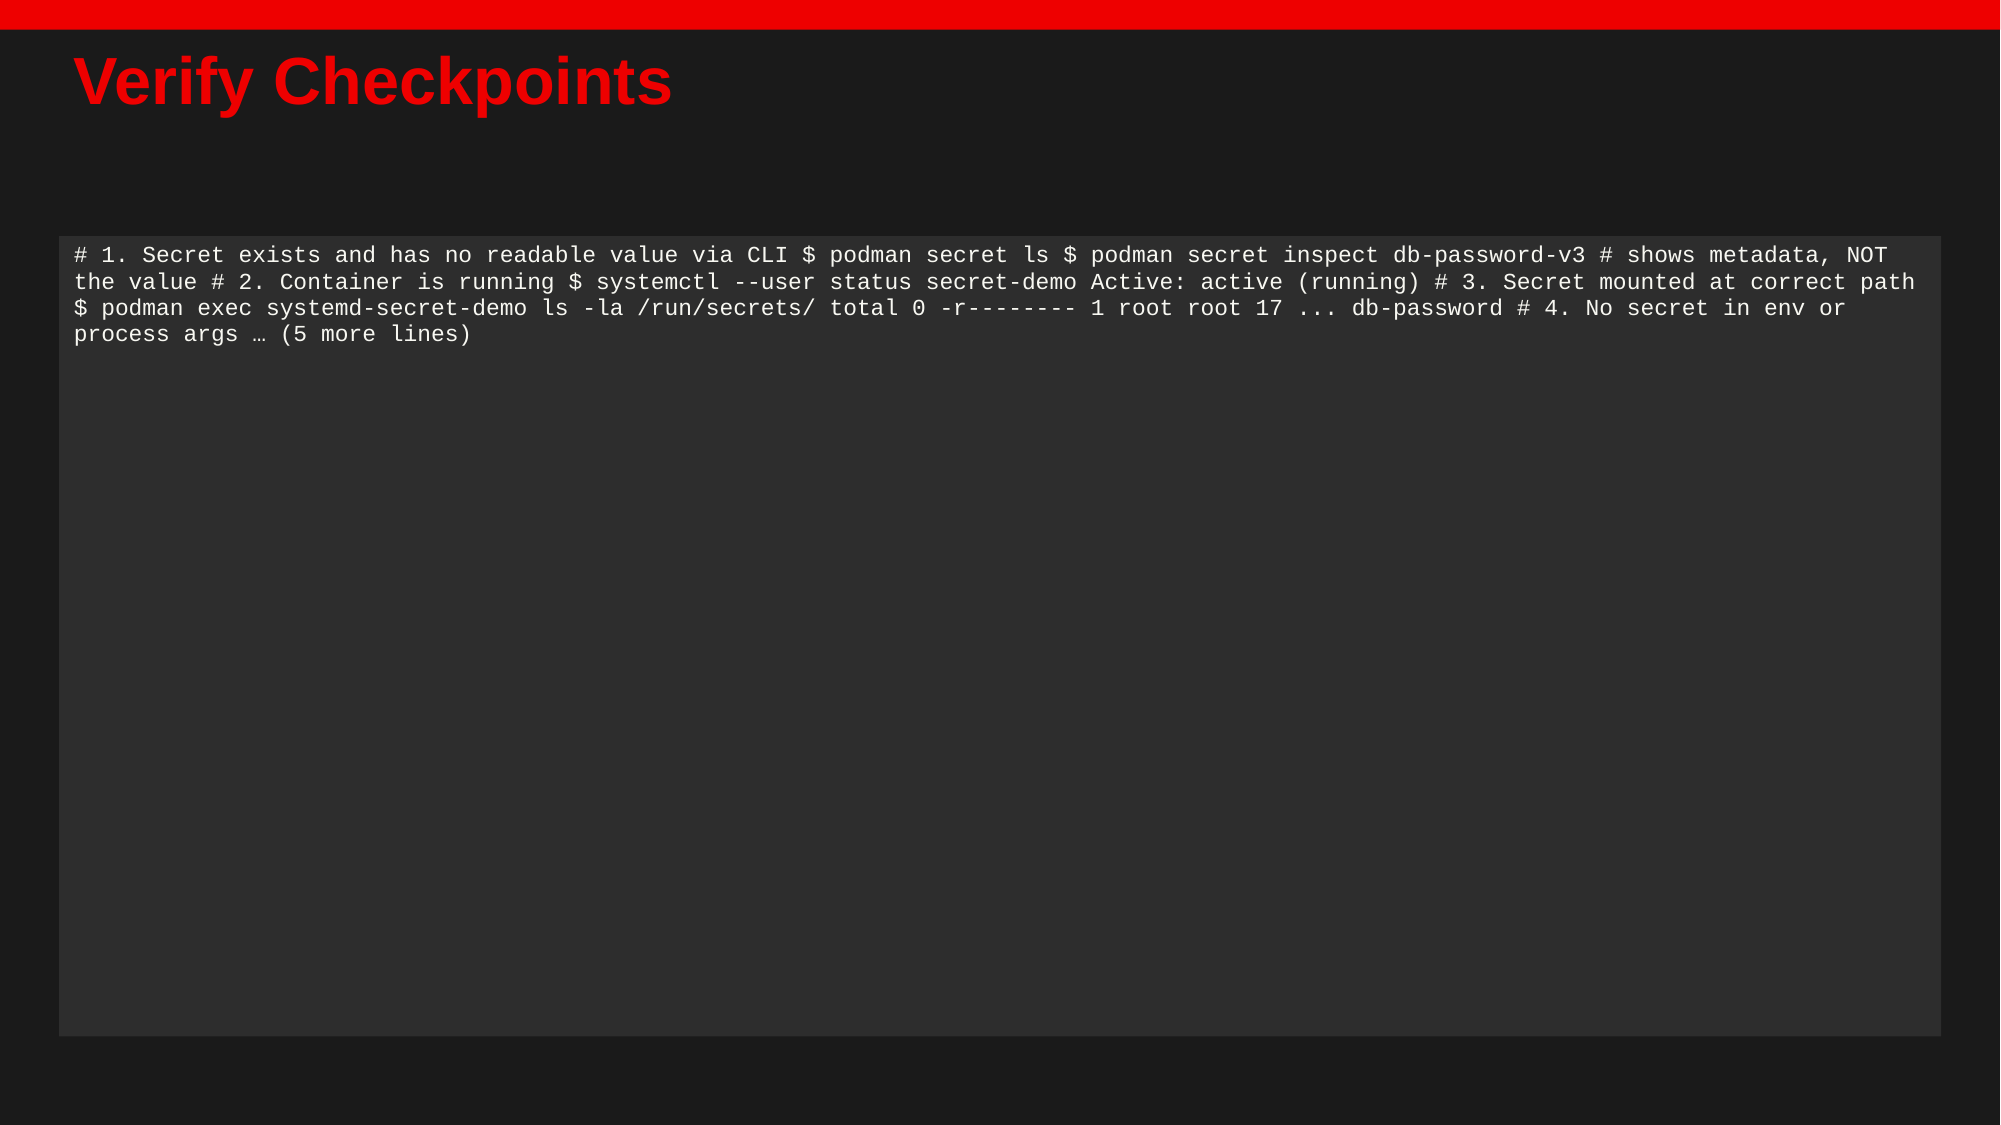

Verify Checkpoints
# 1. Secret exists and has no readable value via CLI $ podman secret ls $ podman secret inspect db-password-v3 # shows metadata, NOT the value # 2. Container is running $ systemctl --user status secret-demo Active: active (running) # 3. Secret mounted at correct path $ podman exec systemd-secret-demo ls -la /run/secrets/ total 0 -r-------- 1 root root 17 ... db-password # 4. No secret in env or process args … (5 more lines)